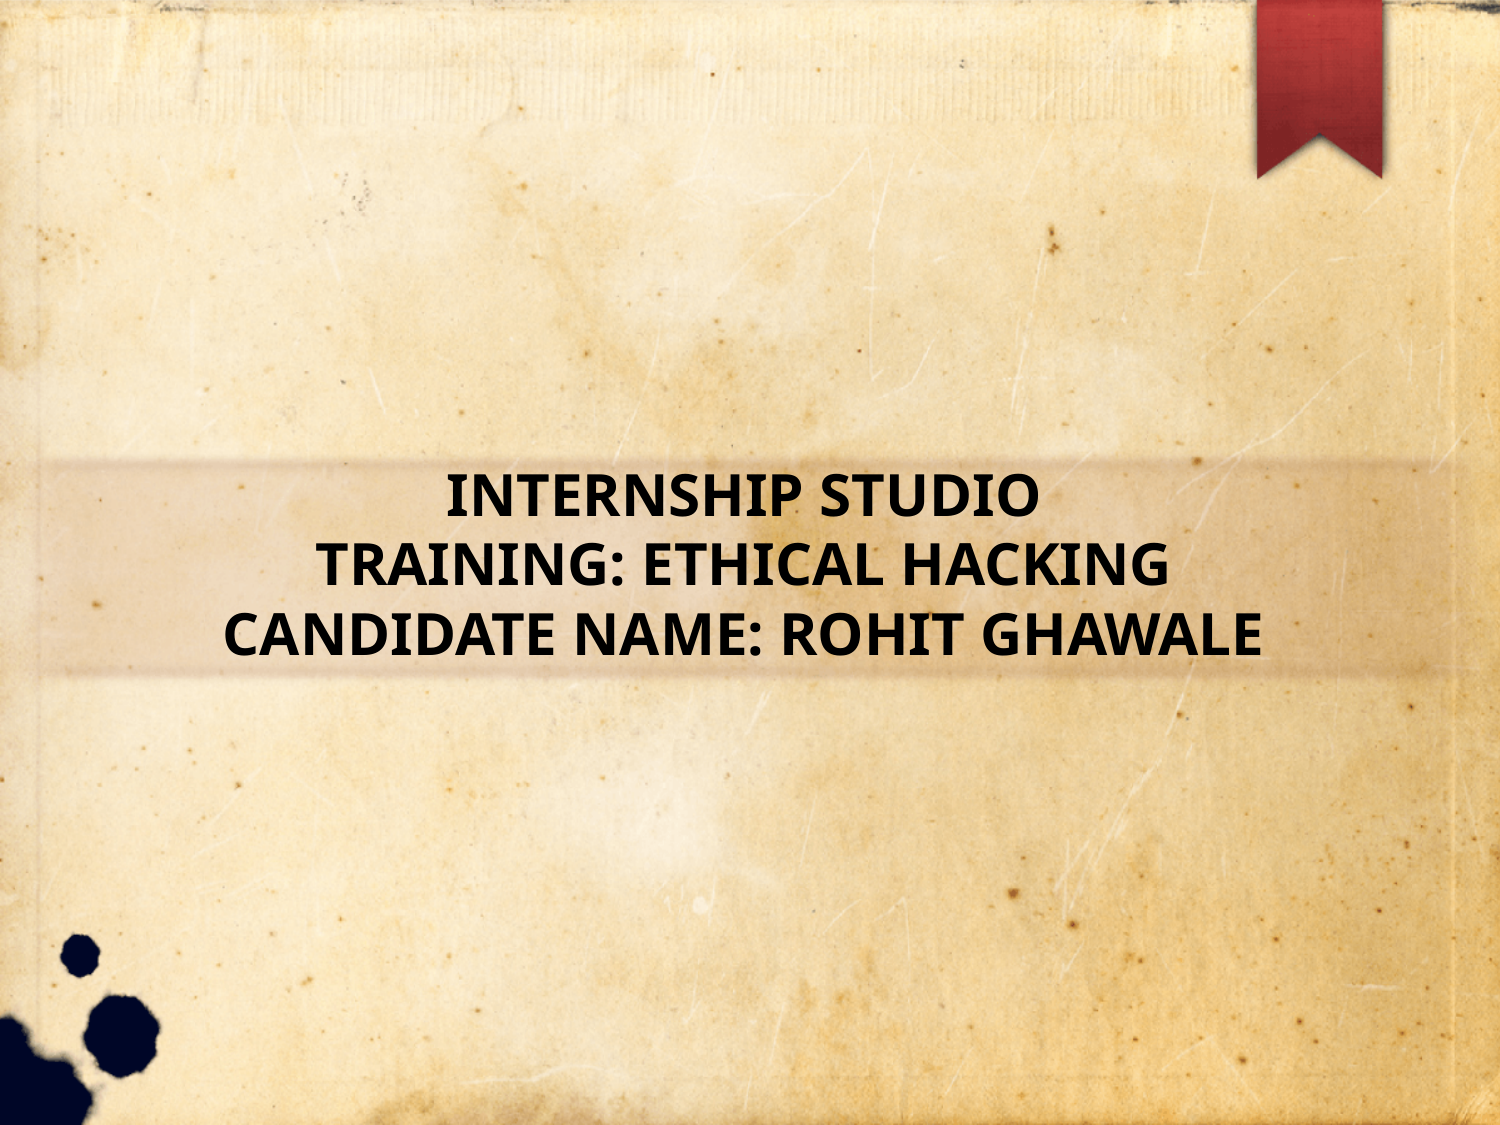

# INTERNSHIP STUDIO TRAINING: ETHICAL HACKING CANDIDATE NAME: ROHIT GHAWALE